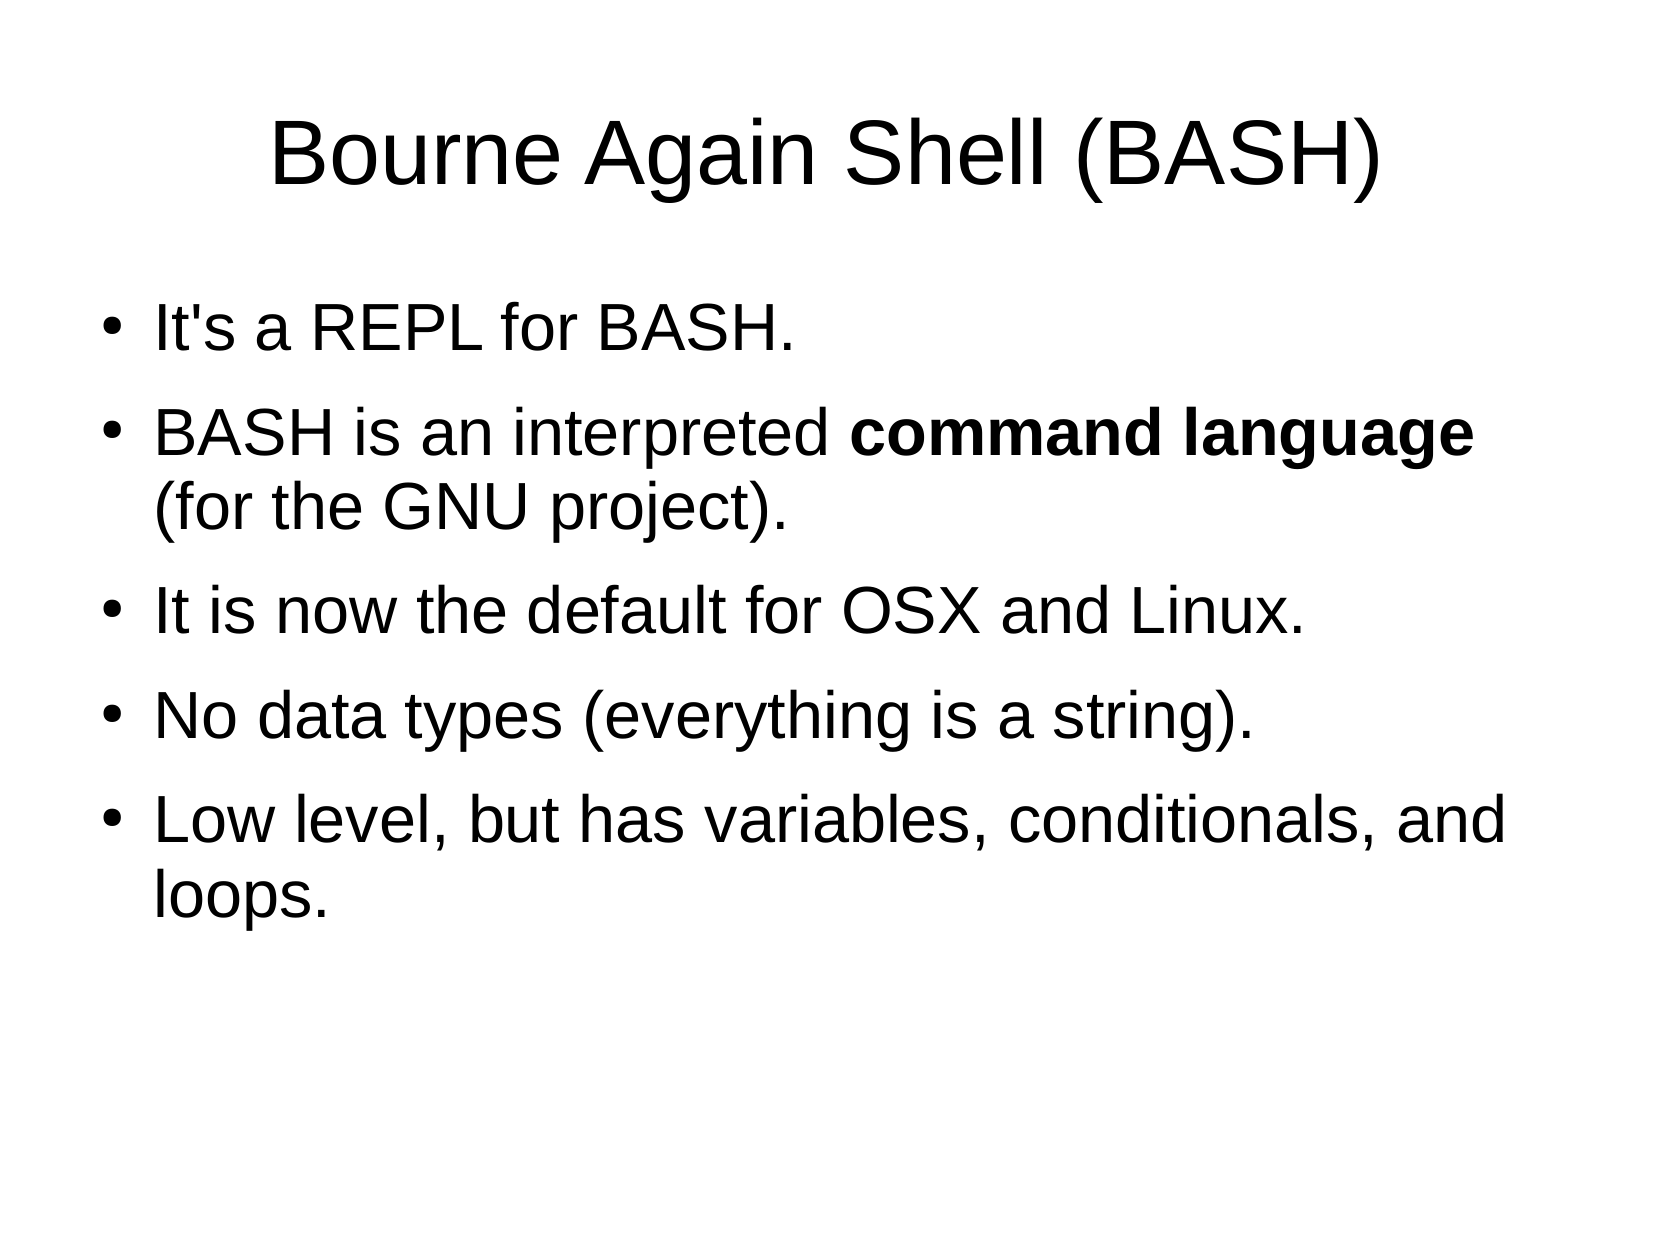

# Bourne Again Shell (BASH)
It's a REPL for BASH.
BASH is an interpreted command language (for the GNU project).
It is now the default for OSX and Linux.
No data types (everything is a string).
Low level, but has variables, conditionals, and loops.